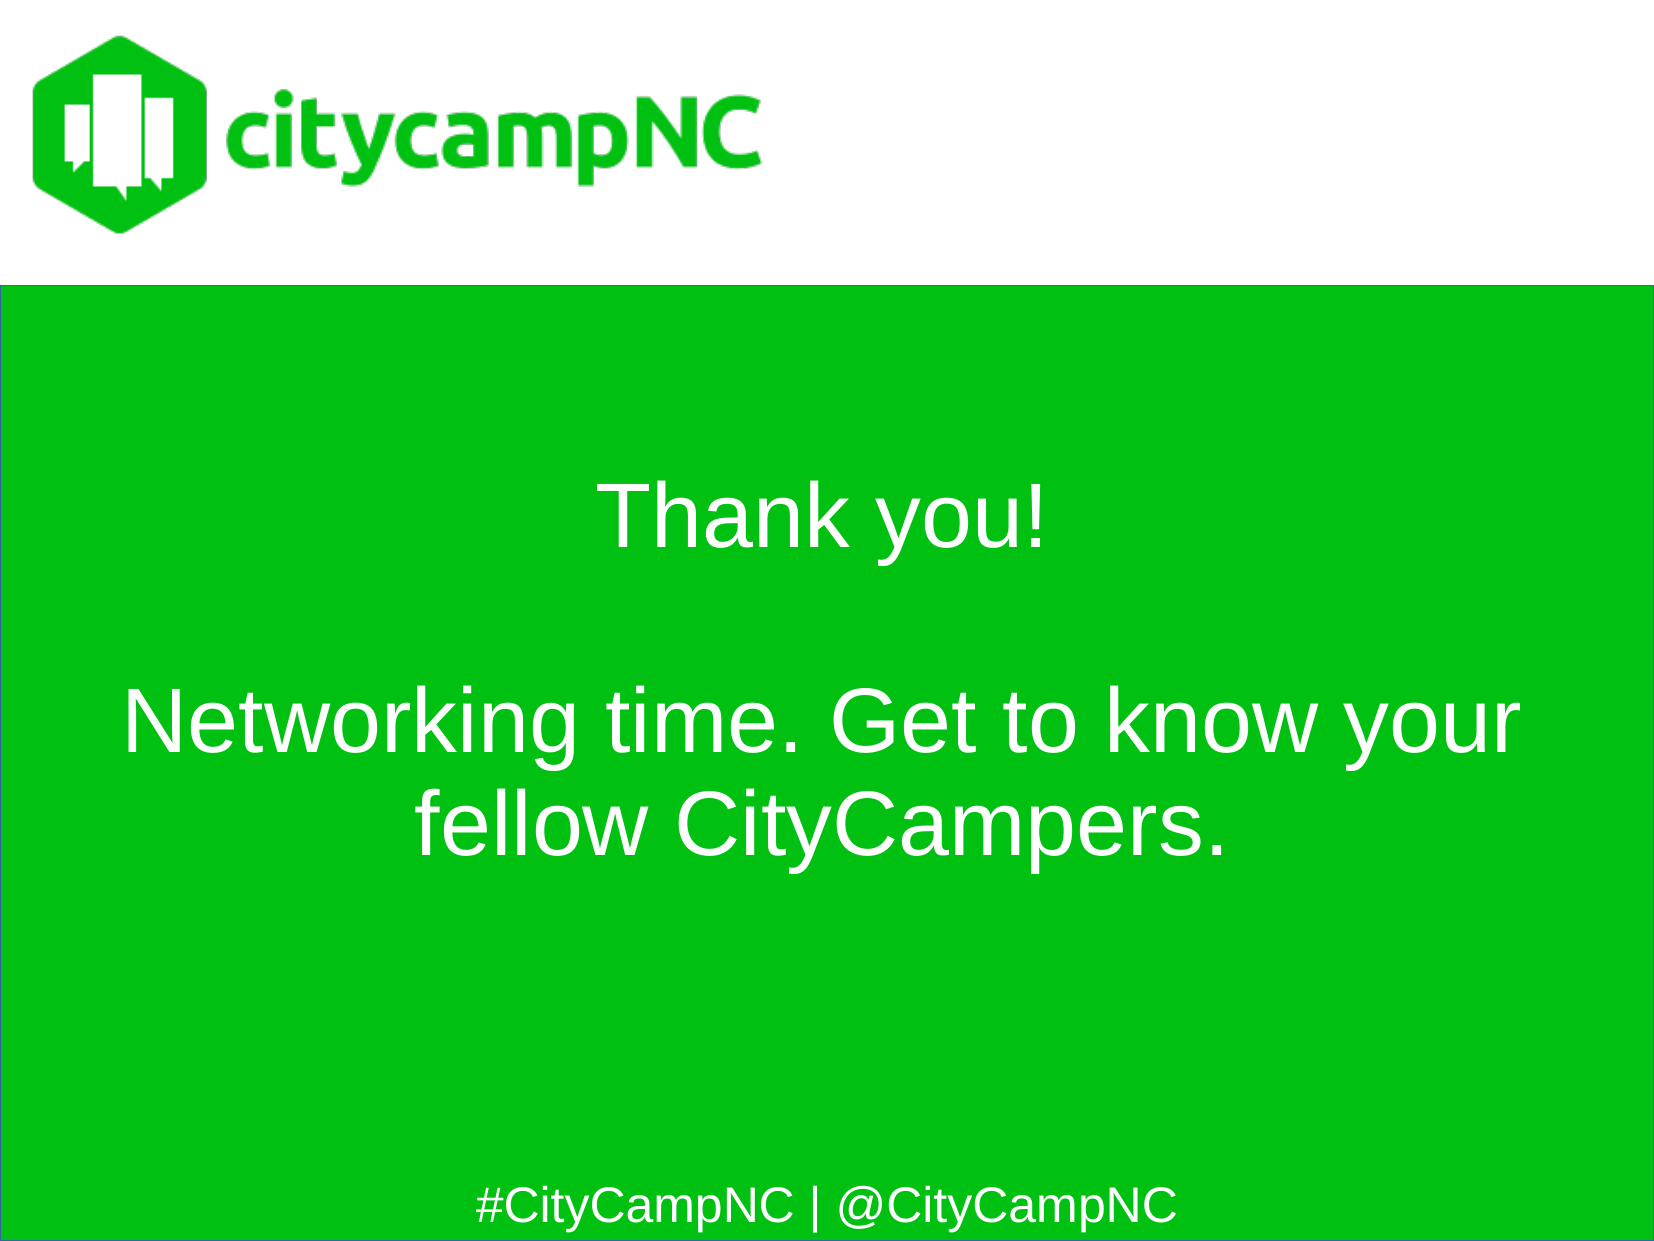

# Thank you!
Networking time. Get to know your fellow CityCampers.